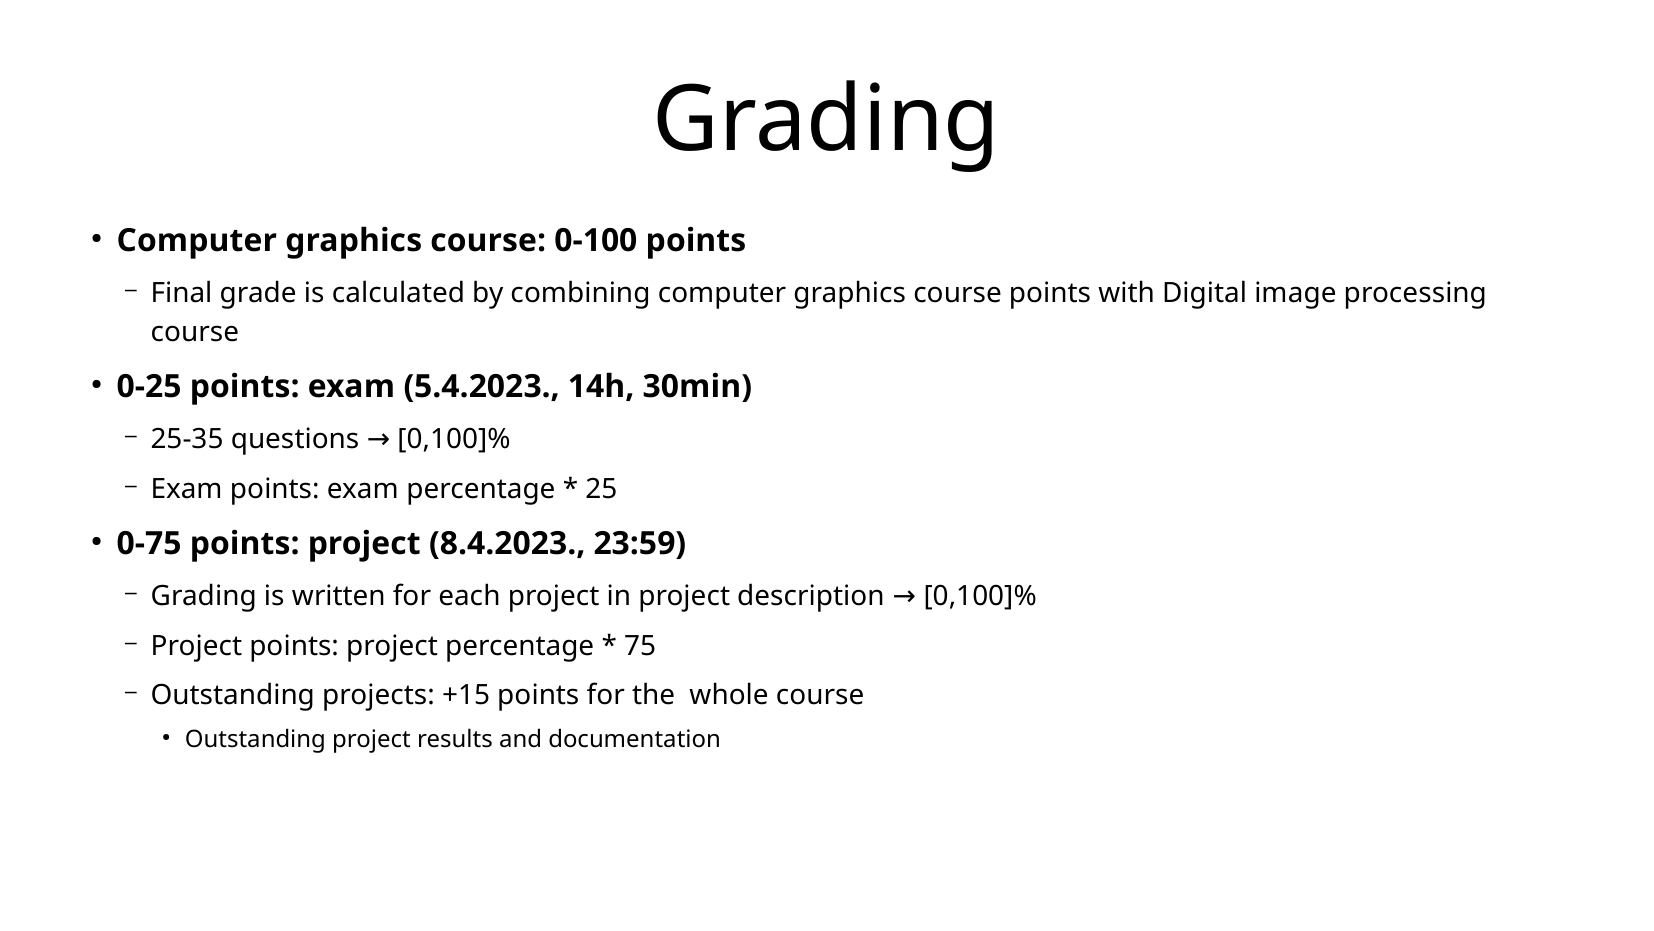

# Grading
Computer graphics course: 0-100 points
Final grade is calculated by combining computer graphics course points with Digital image processing course
0-25 points: exam (5.4.2023., 14h, 30min)
25-35 questions → [0,100]%
Exam points: exam percentage * 25
0-75 points: project (8.4.2023., 23:59)
Grading is written for each project in project description → [0,100]%
Project points: project percentage * 75
Outstanding projects: +15 points for the whole course
Outstanding project results and documentation